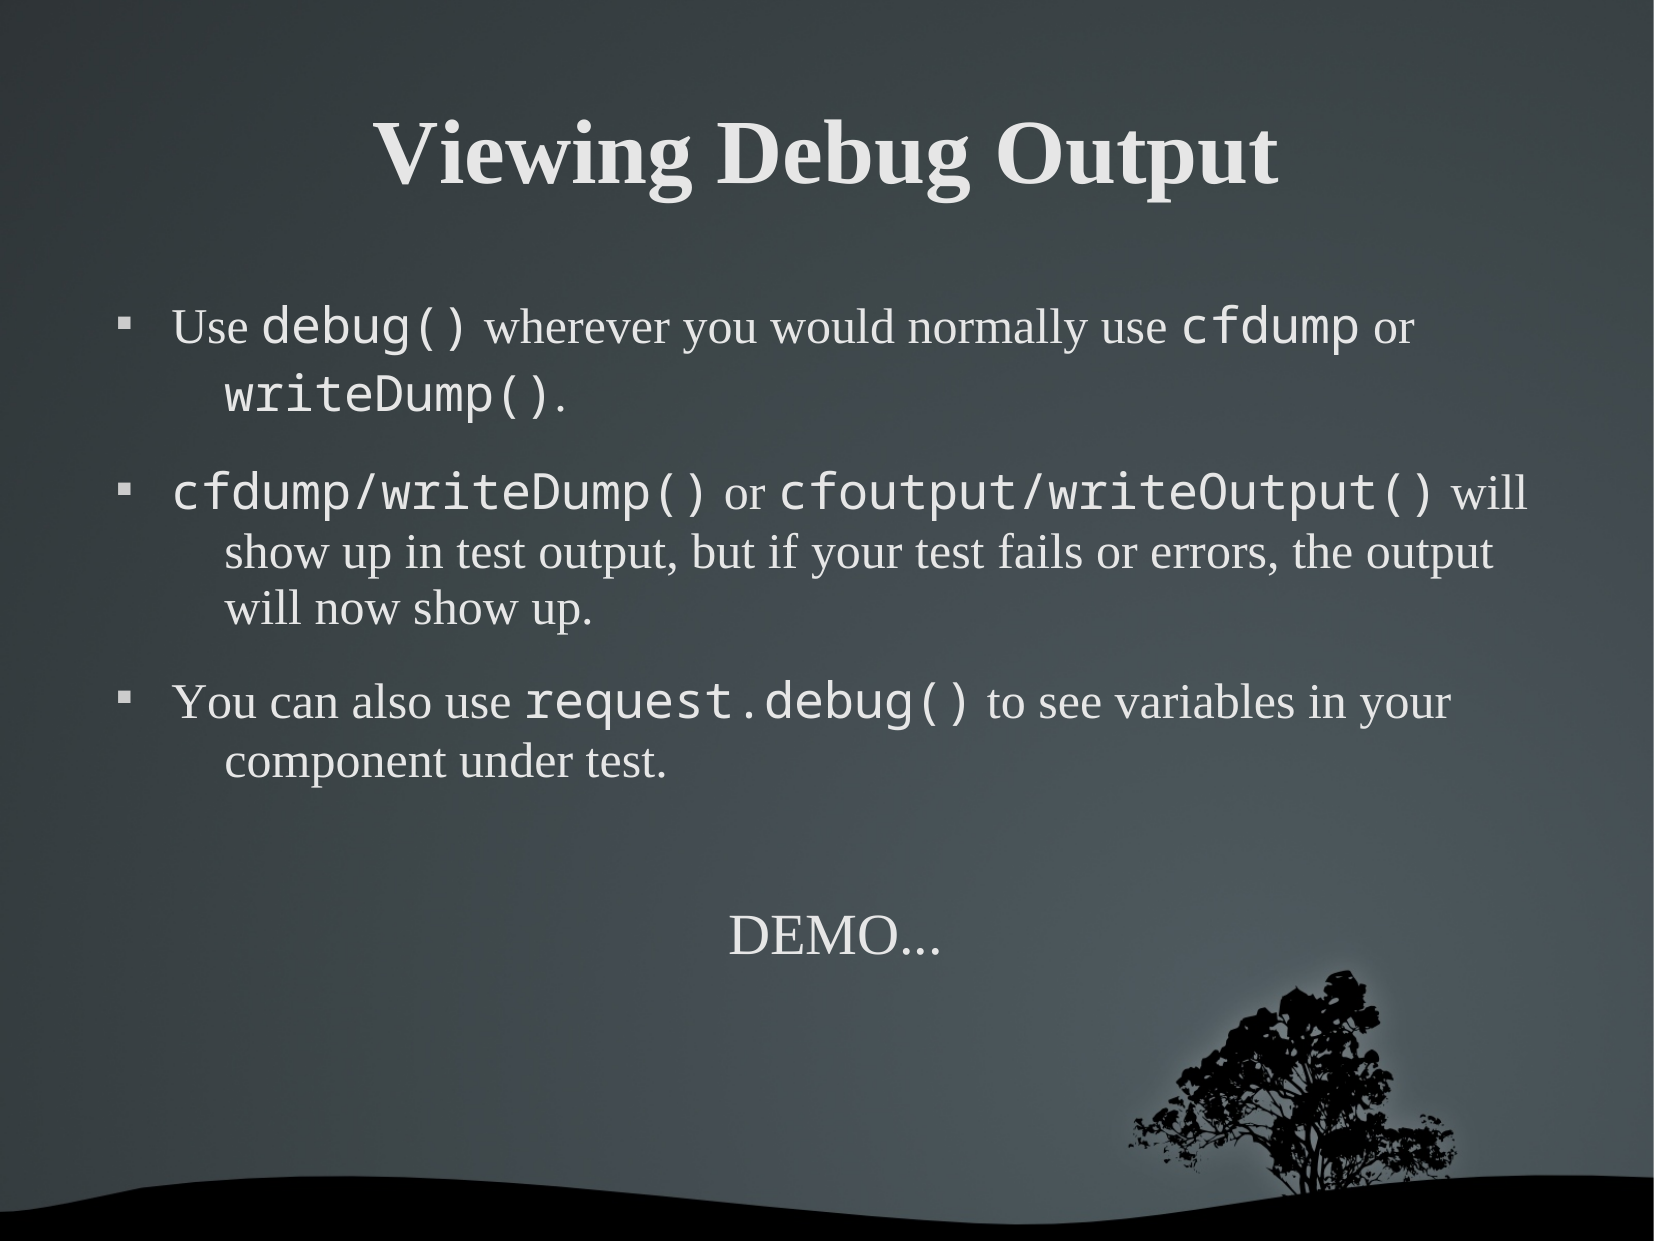

# Viewing Debug Output
Use debug() wherever you would normally use cfdump or writeDump().
cfdump/writeDump() or cfoutput/writeOutput() will show up in test output, but if your test fails or errors, the output will now show up.
You can also use request.debug() to see variables in your component under test.
DEMO...